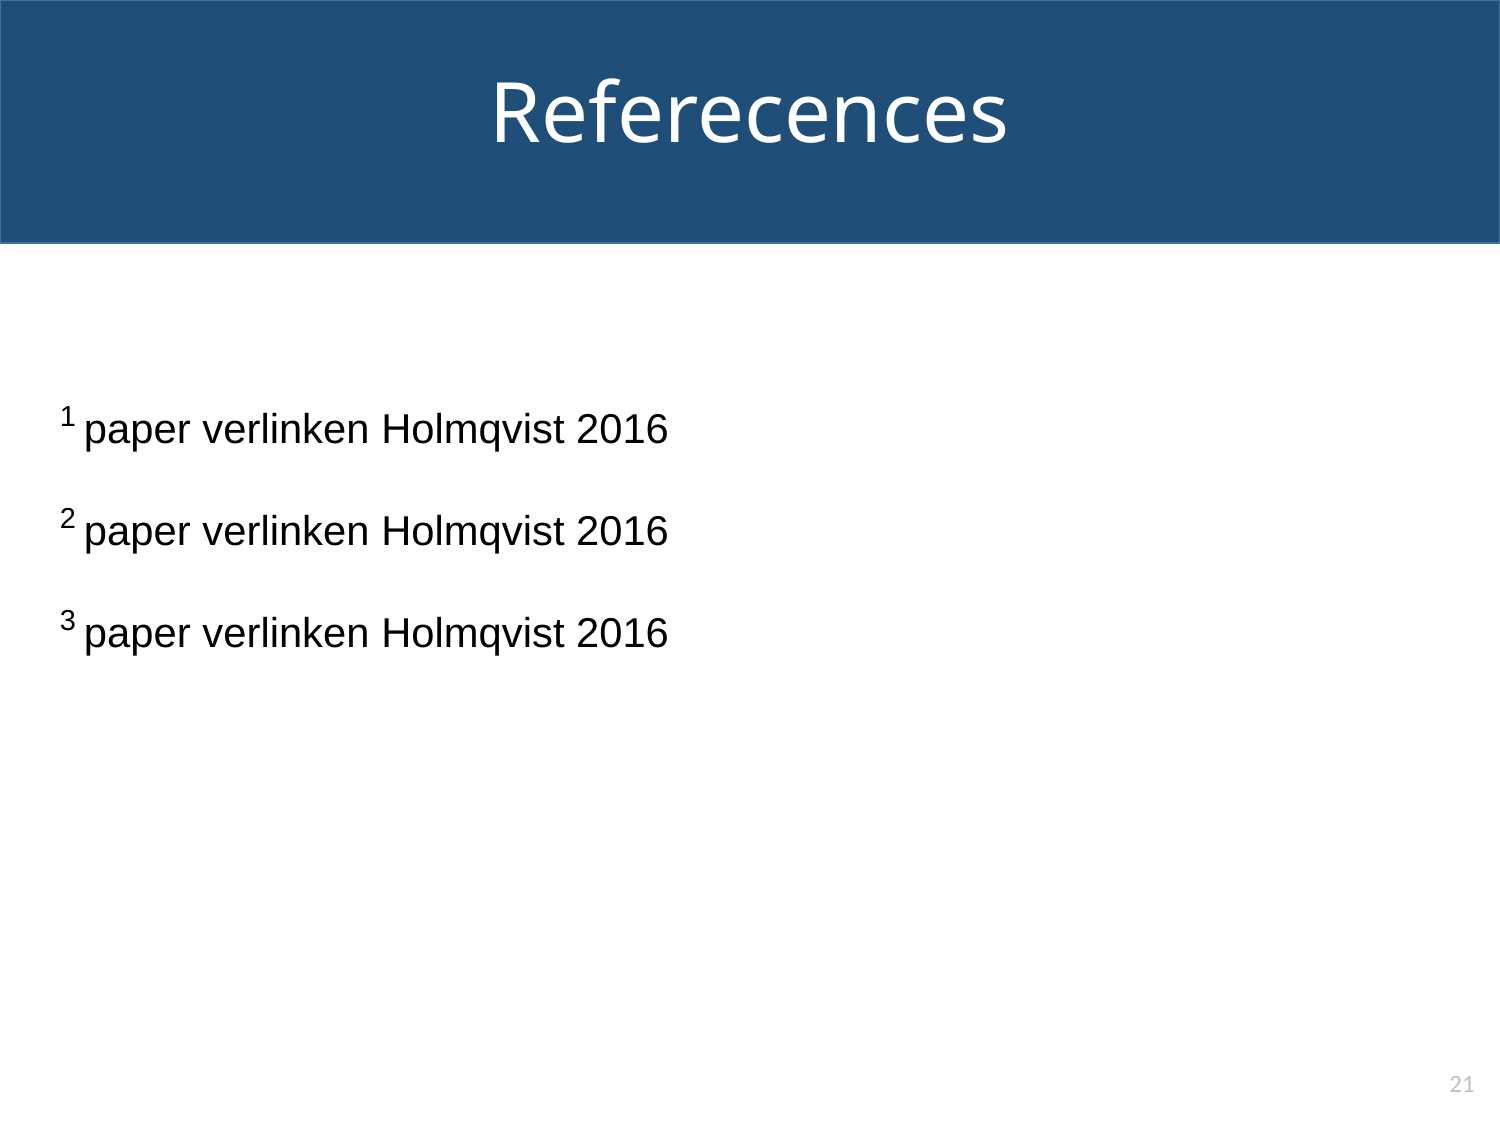

# Referecences
1 paper verlinken Holmqvist 2016
2 paper verlinken Holmqvist 2016
3 paper verlinken Holmqvist 2016
21